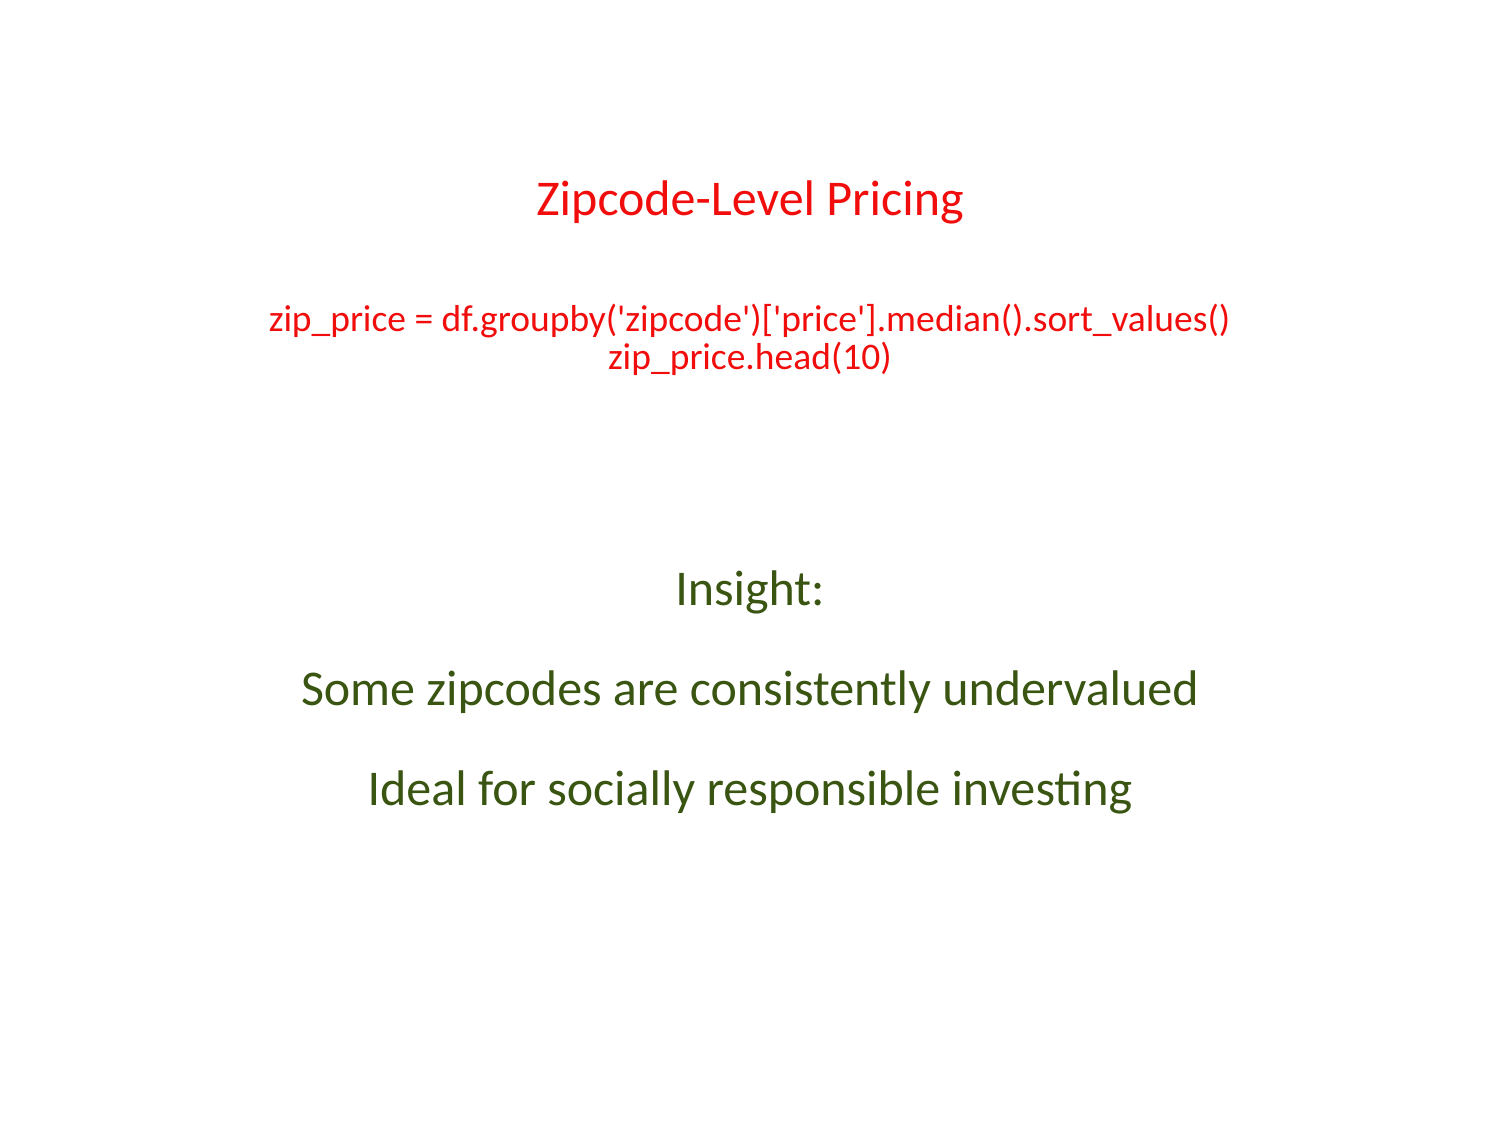

# Zipcode
Zipcode-Level Pricing
zip_price = df.groupby('zipcode')['price'].median().sort_values()
zip_price.head(10)
Insight:
Some zipcodes are consistently undervalued
Ideal for socially responsible investing